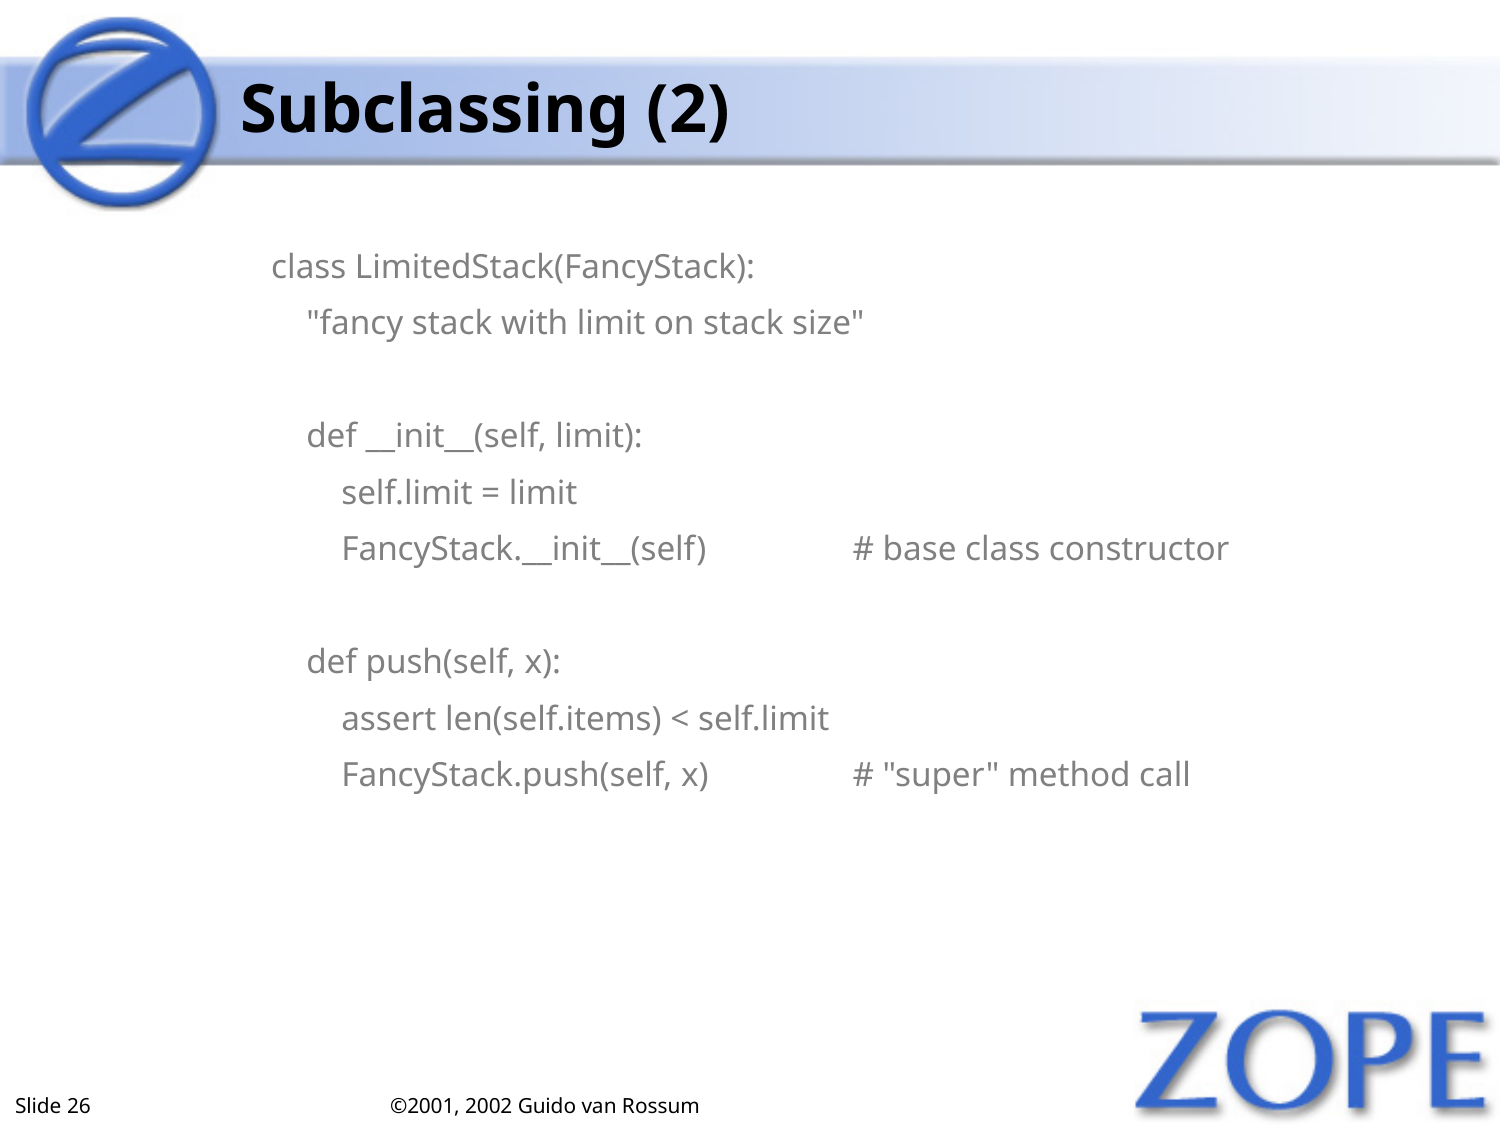

# Subclassing (2)
class LimitedStack(FancyStack):
 "fancy stack with limit on stack size"
 def __init__(self, limit):
 self.limit = limit
 FancyStack.__init__(self)		# base class constructor
 def push(self, x):
 assert len(self.items) < self.limit
 FancyStack.push(self, x)		# "super" method call